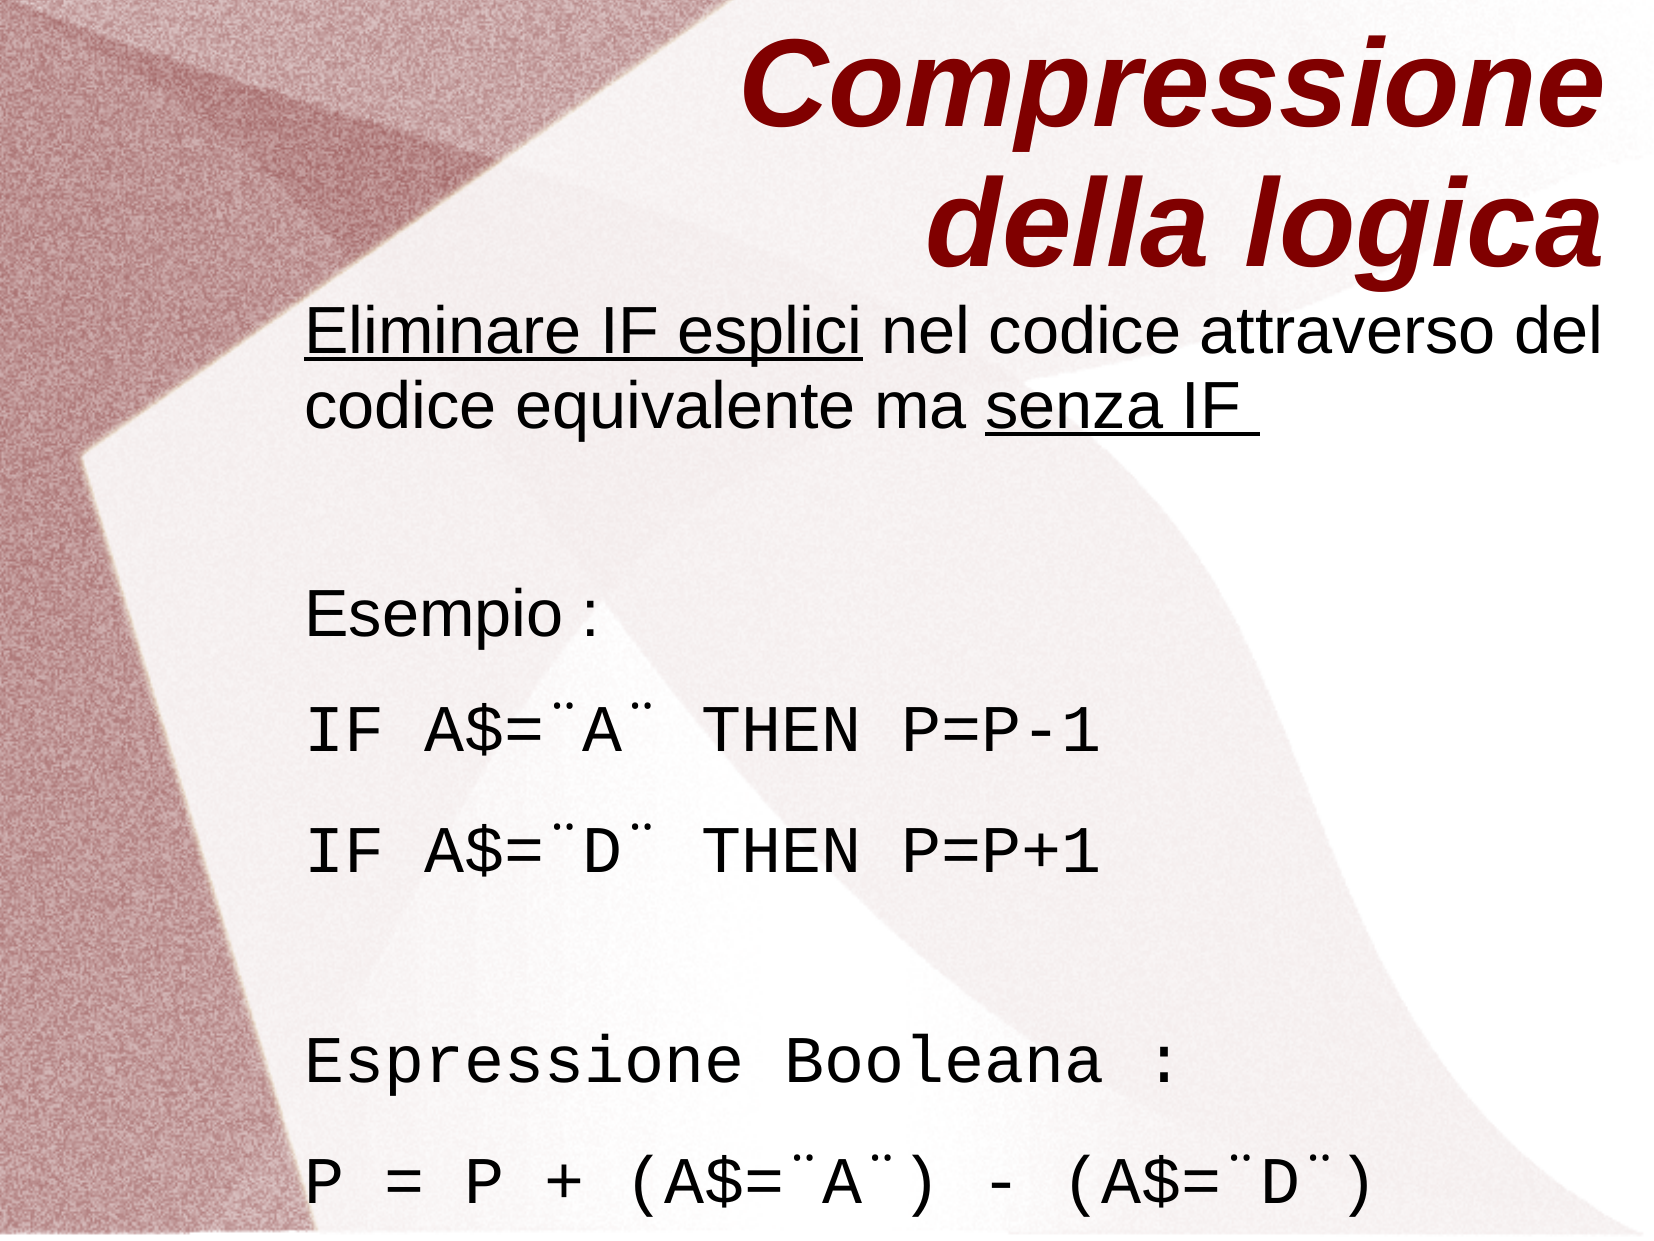

# Compressione della logica
Eliminare IF esplici nel codice attraverso del codice equivalente ma senza IF
Esempio :
IF A$=¨A¨ THEN P=P-1
IF A$=¨D¨ THEN P=P+1
Espressione Booleana :
P = P + (A$=¨A¨) - (A$=¨D¨)